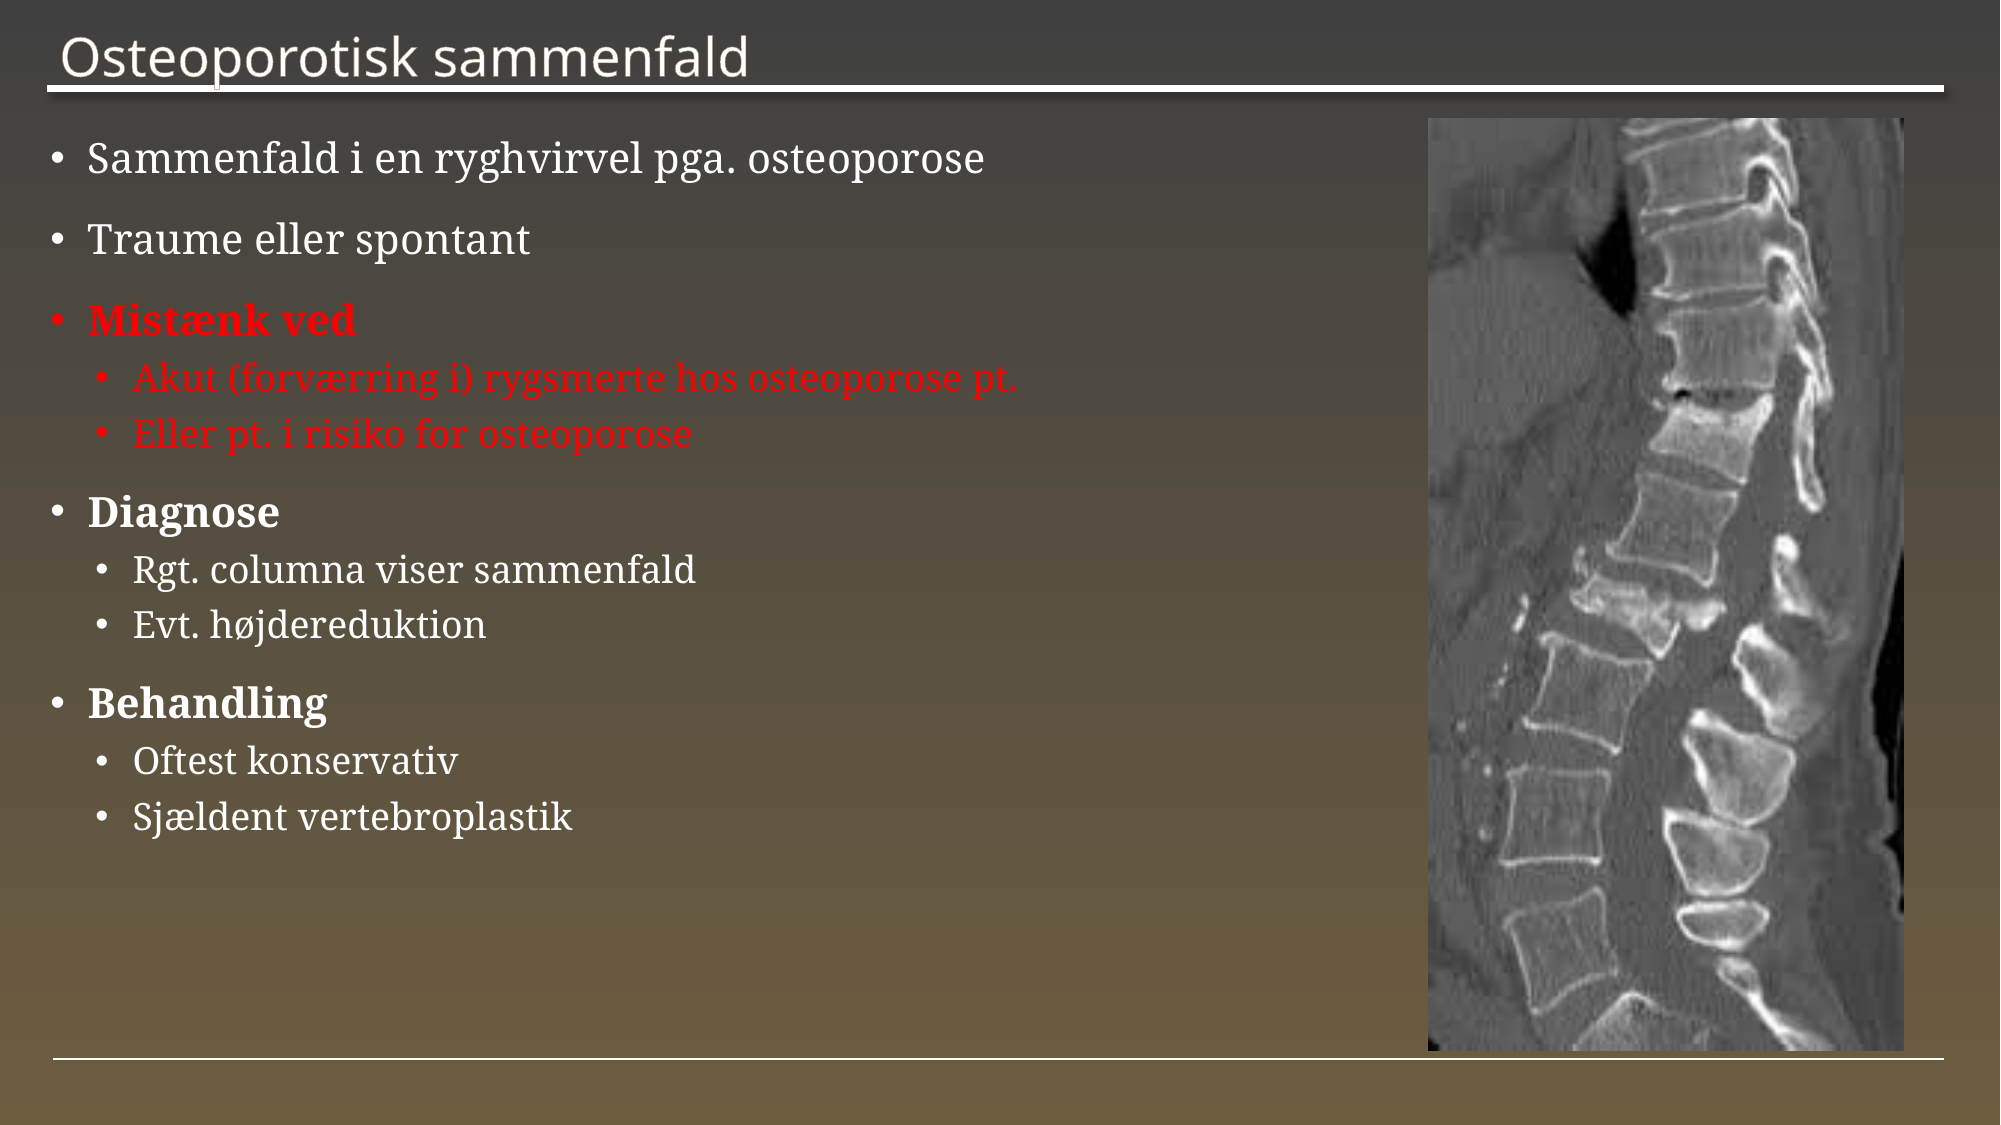

# Osteoporotisk sammenfald
Sammenfald i en ryghvirvel pga. osteoporose
Traume eller spontant
Mistænk ved
Akut (forværring i) rygsmerte hos osteoporose pt.
Eller pt. i risiko for osteoporose
Diagnose
Rgt. columna viser sammenfald
Evt. højdereduktion
Behandling
Oftest konservativ
Sjældent vertebroplastik